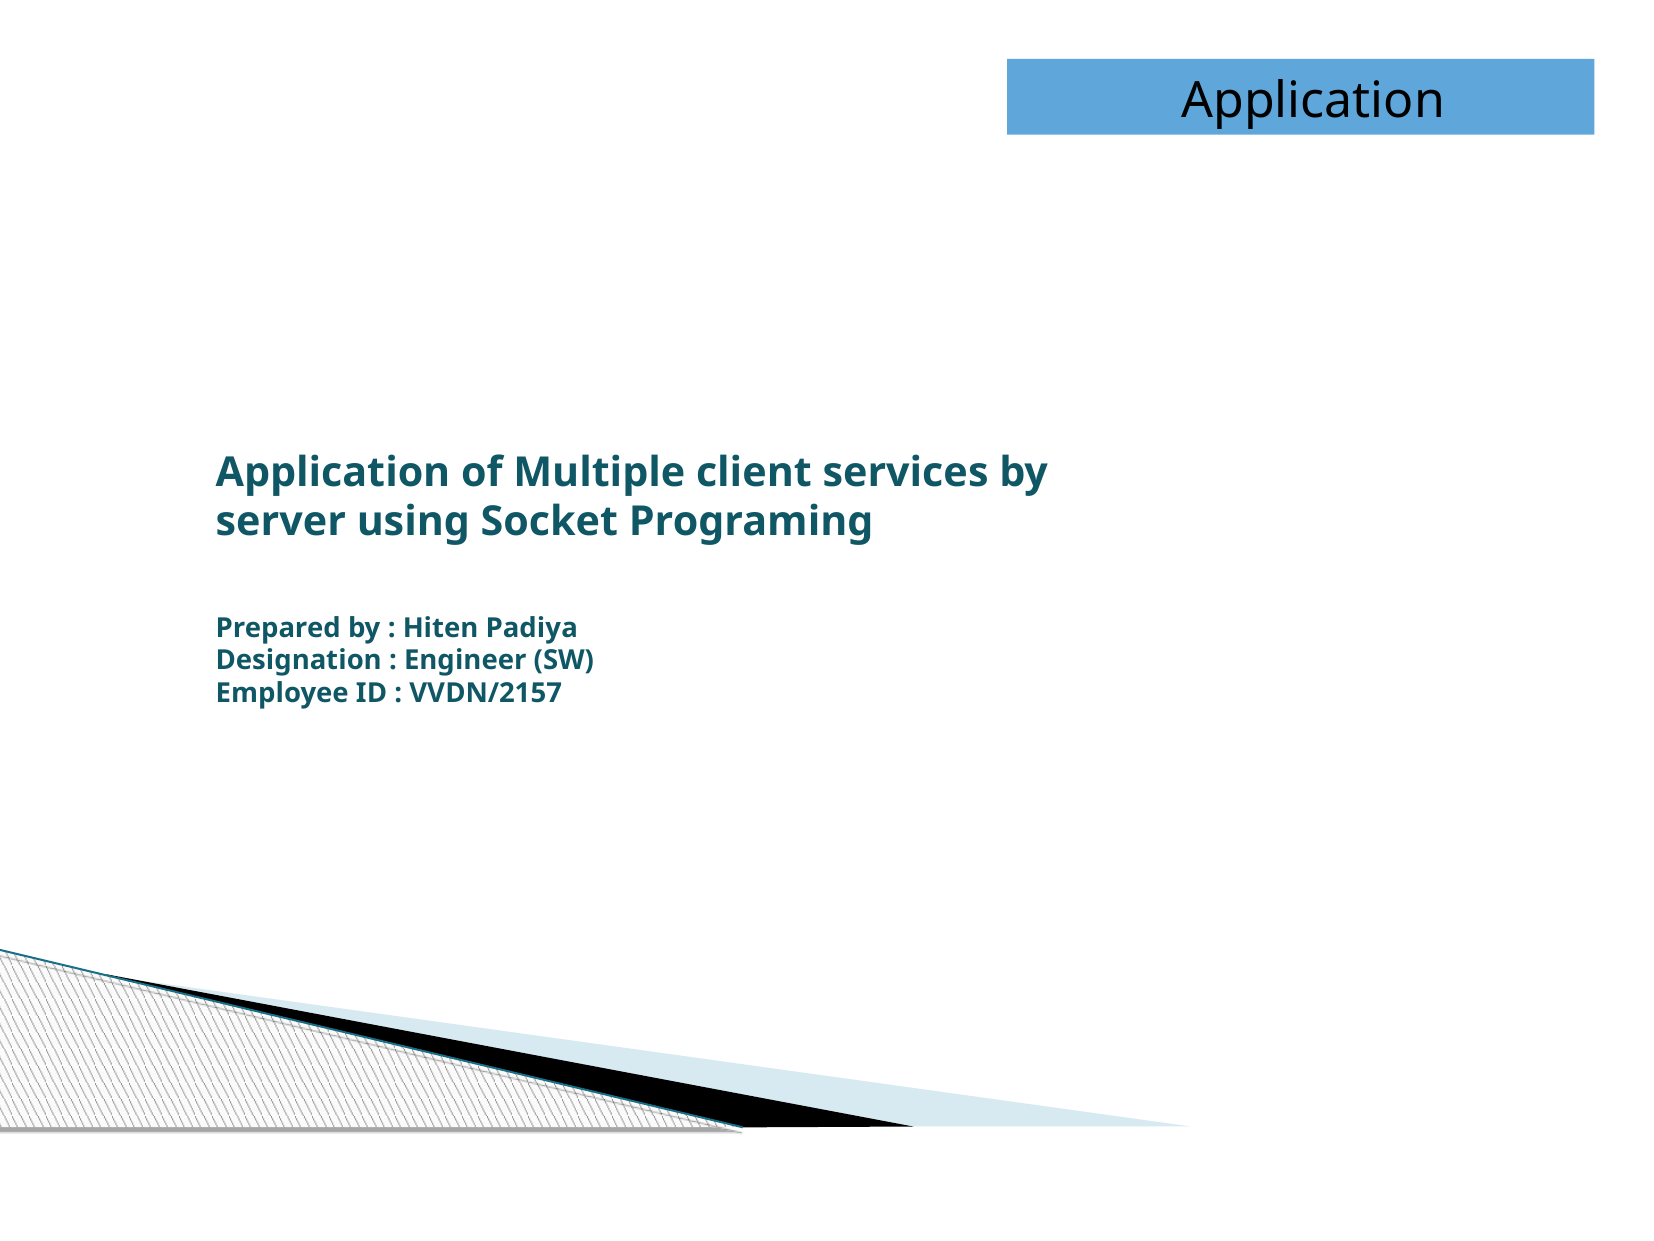

Application
# Application of Multiple client services by server using Socket Programing Prepared by : Hiten Padiya Designation : Engineer (SW) Employee ID : VVDN/2157